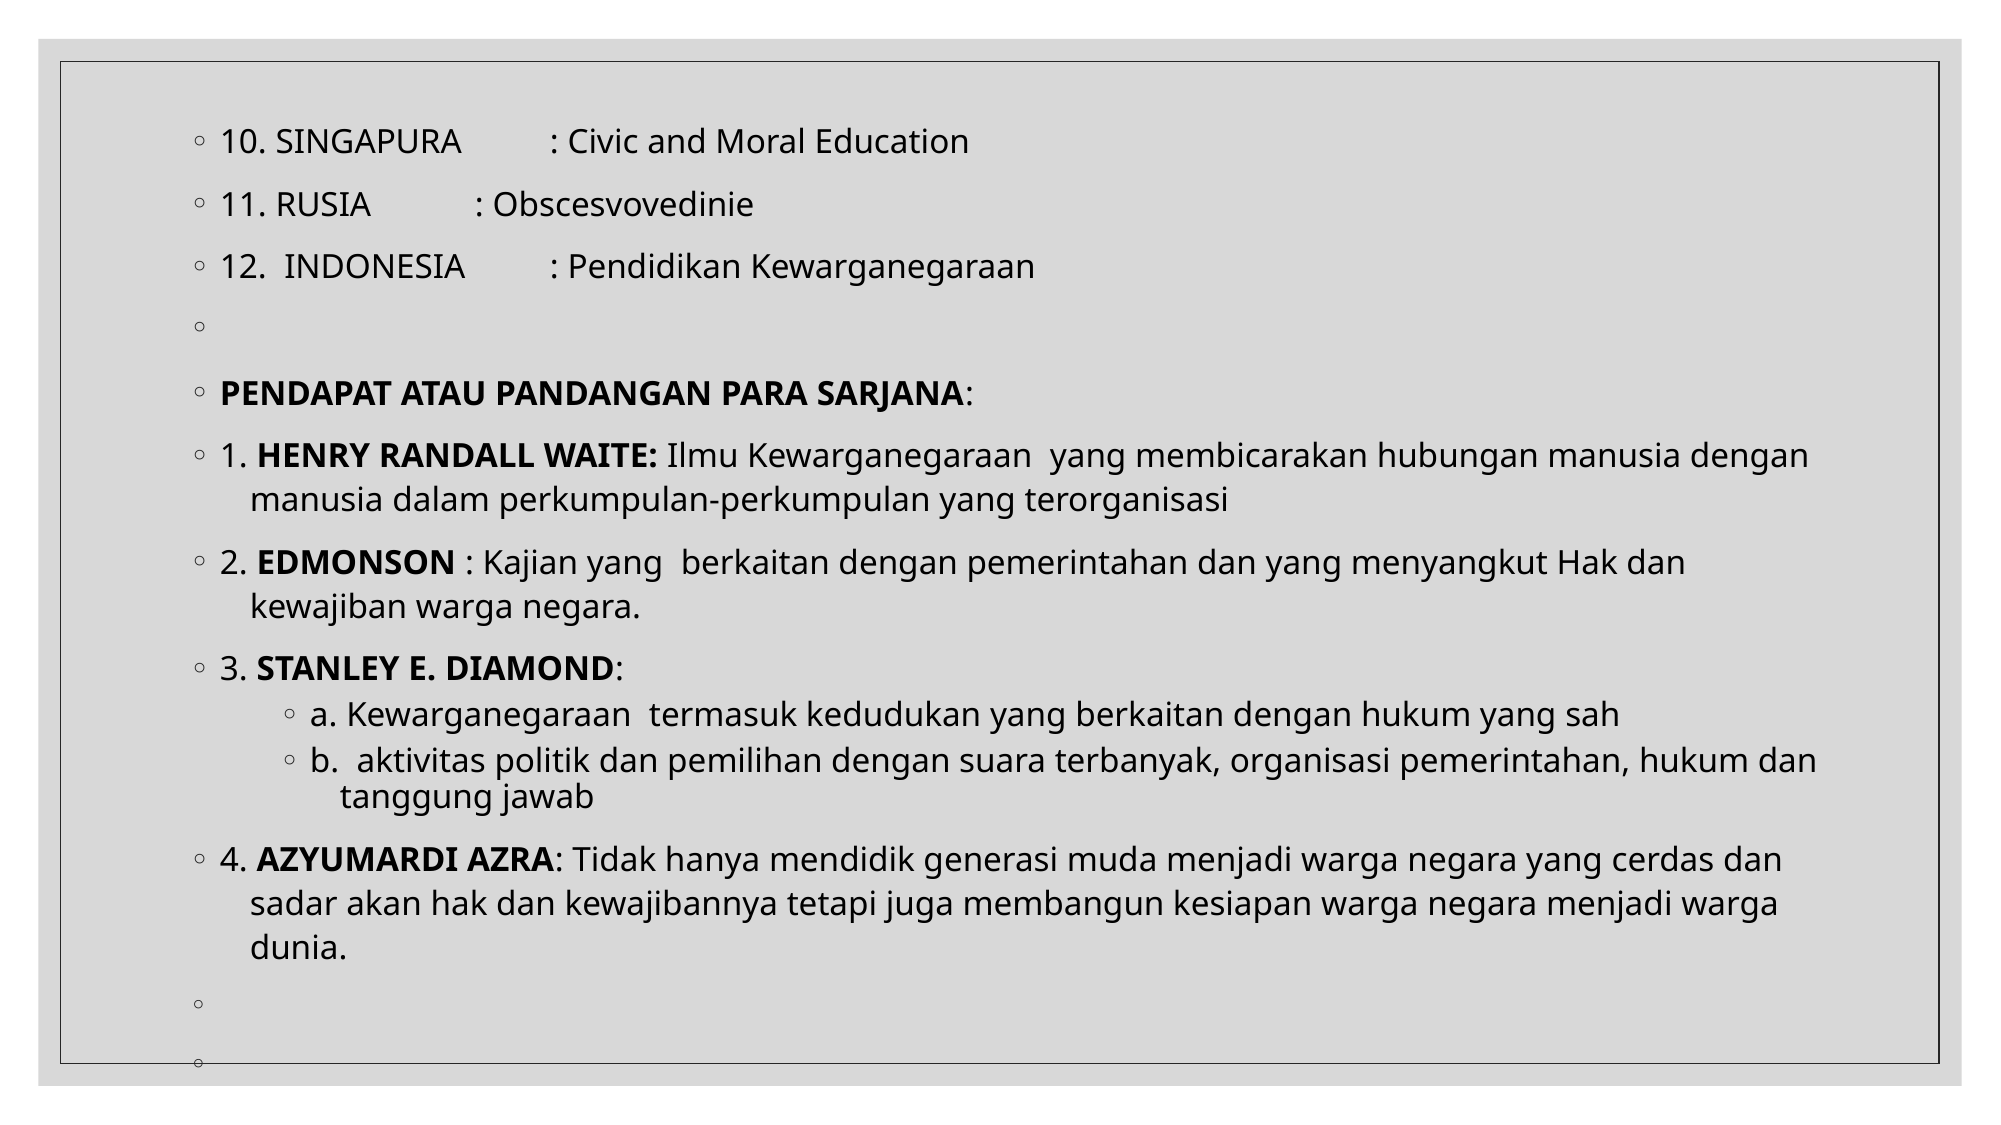

# 10. SINGAPURA		: Civic and Moral Education
11. RUSIA		: Obscesvovedinie
12. INDONESIA		: Pendidikan Kewarganegaraan
PENDAPAT ATAU PANDANGAN PARA SARJANA:
1. HENRY RANDALL WAITE: Ilmu Kewarganegaraan yang membicarakan hubungan manusia dengan manusia dalam perkumpulan-perkumpulan yang terorganisasi
2. EDMONSON : Kajian yang berkaitan dengan pemerintahan dan yang menyangkut Hak dan kewajiban warga negara.
3. STANLEY E. DIAMOND:
a. Kewarganegaraan termasuk kedudukan yang berkaitan dengan hukum yang sah
b. aktivitas politik dan pemilihan dengan suara terbanyak, organisasi pemerintahan, hukum dan tanggung jawab
4. AZYUMARDI AZRA: Tidak hanya mendidik generasi muda menjadi warga negara yang cerdas dan sadar akan hak dan kewajibannya tetapi juga membangun kesiapan warga negara menjadi warga dunia.